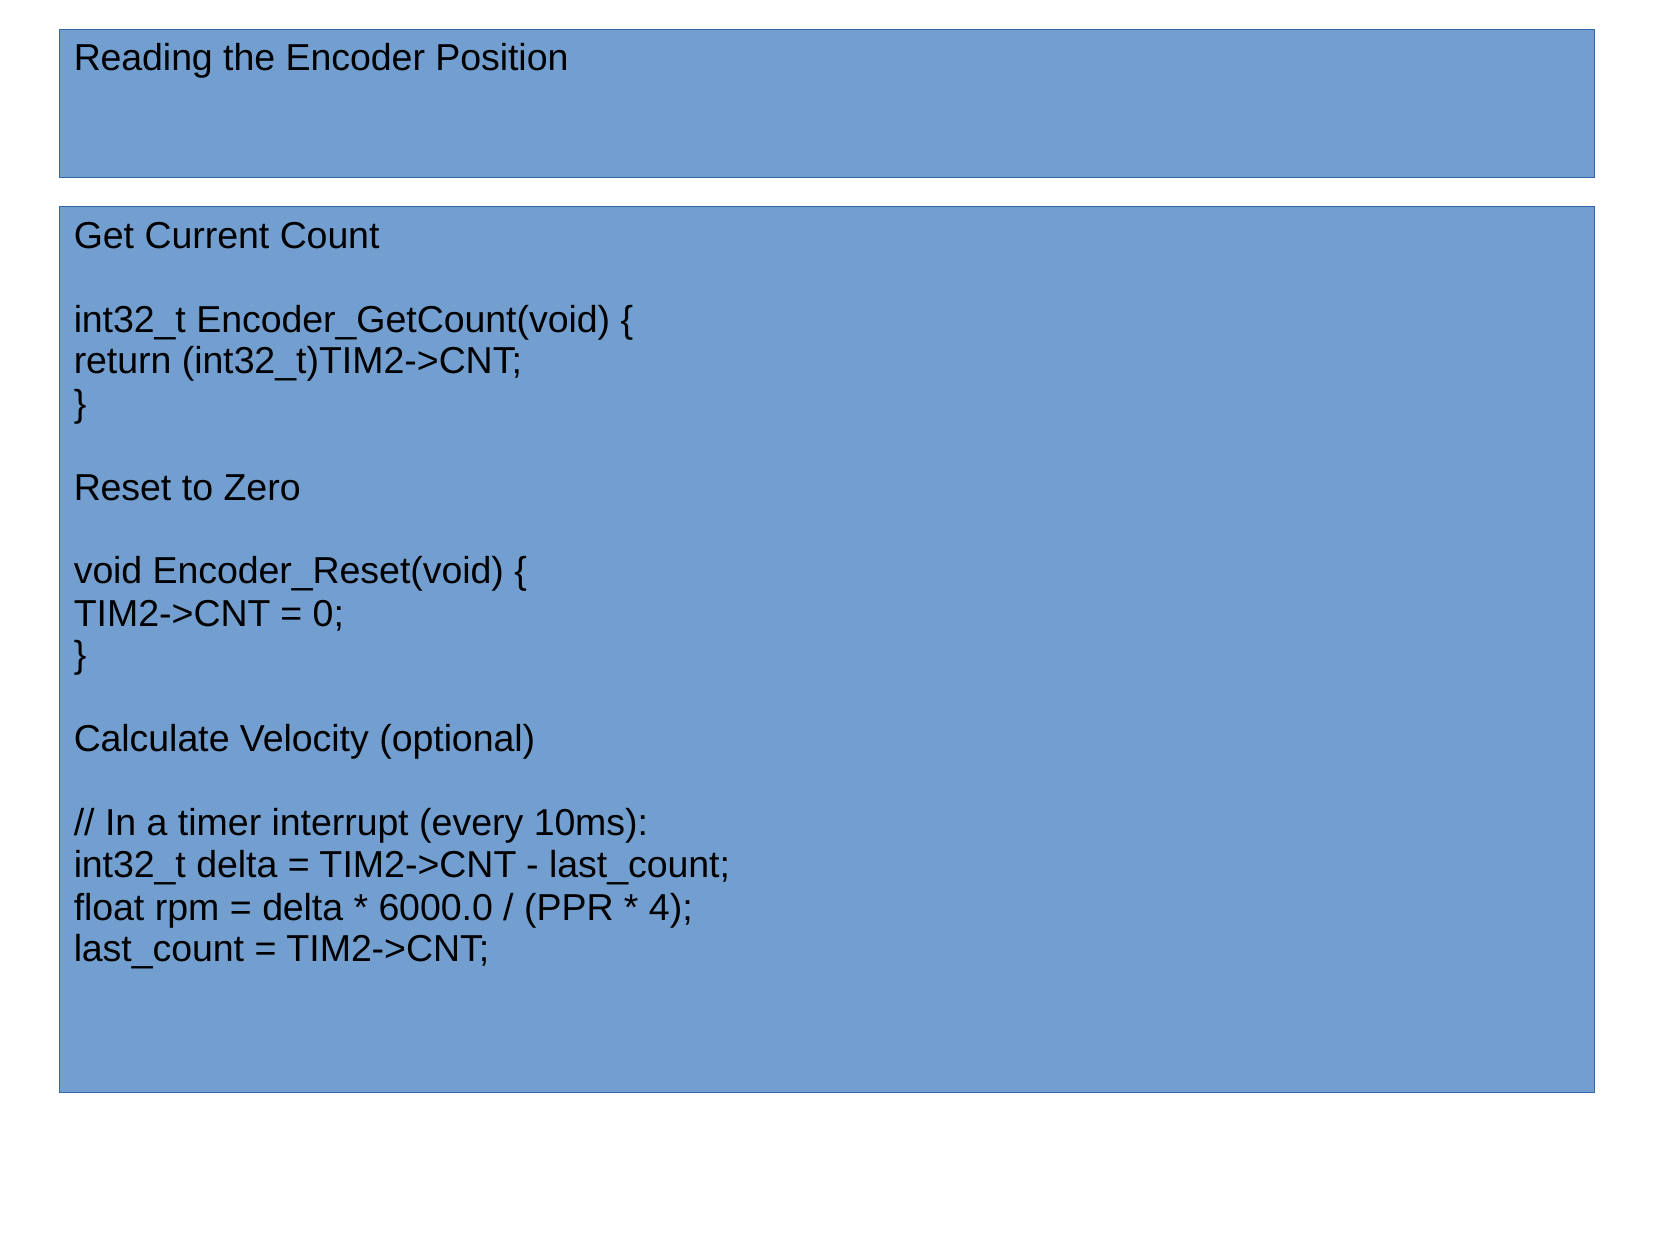

Reading the Encoder Position
Get Current Count
int32_t Encoder_GetCount(void) {
return (int32_t)TIM2->CNT;
}
Reset to Zero
void Encoder_Reset(void) {
TIM2->CNT = 0;
}
Calculate Velocity (optional)
// In a timer interrupt (every 10ms):
int32_t delta = TIM2->CNT - last_count;
float rpm = delta * 6000.0 / (PPR * 4);
last_count = TIM2->CNT;